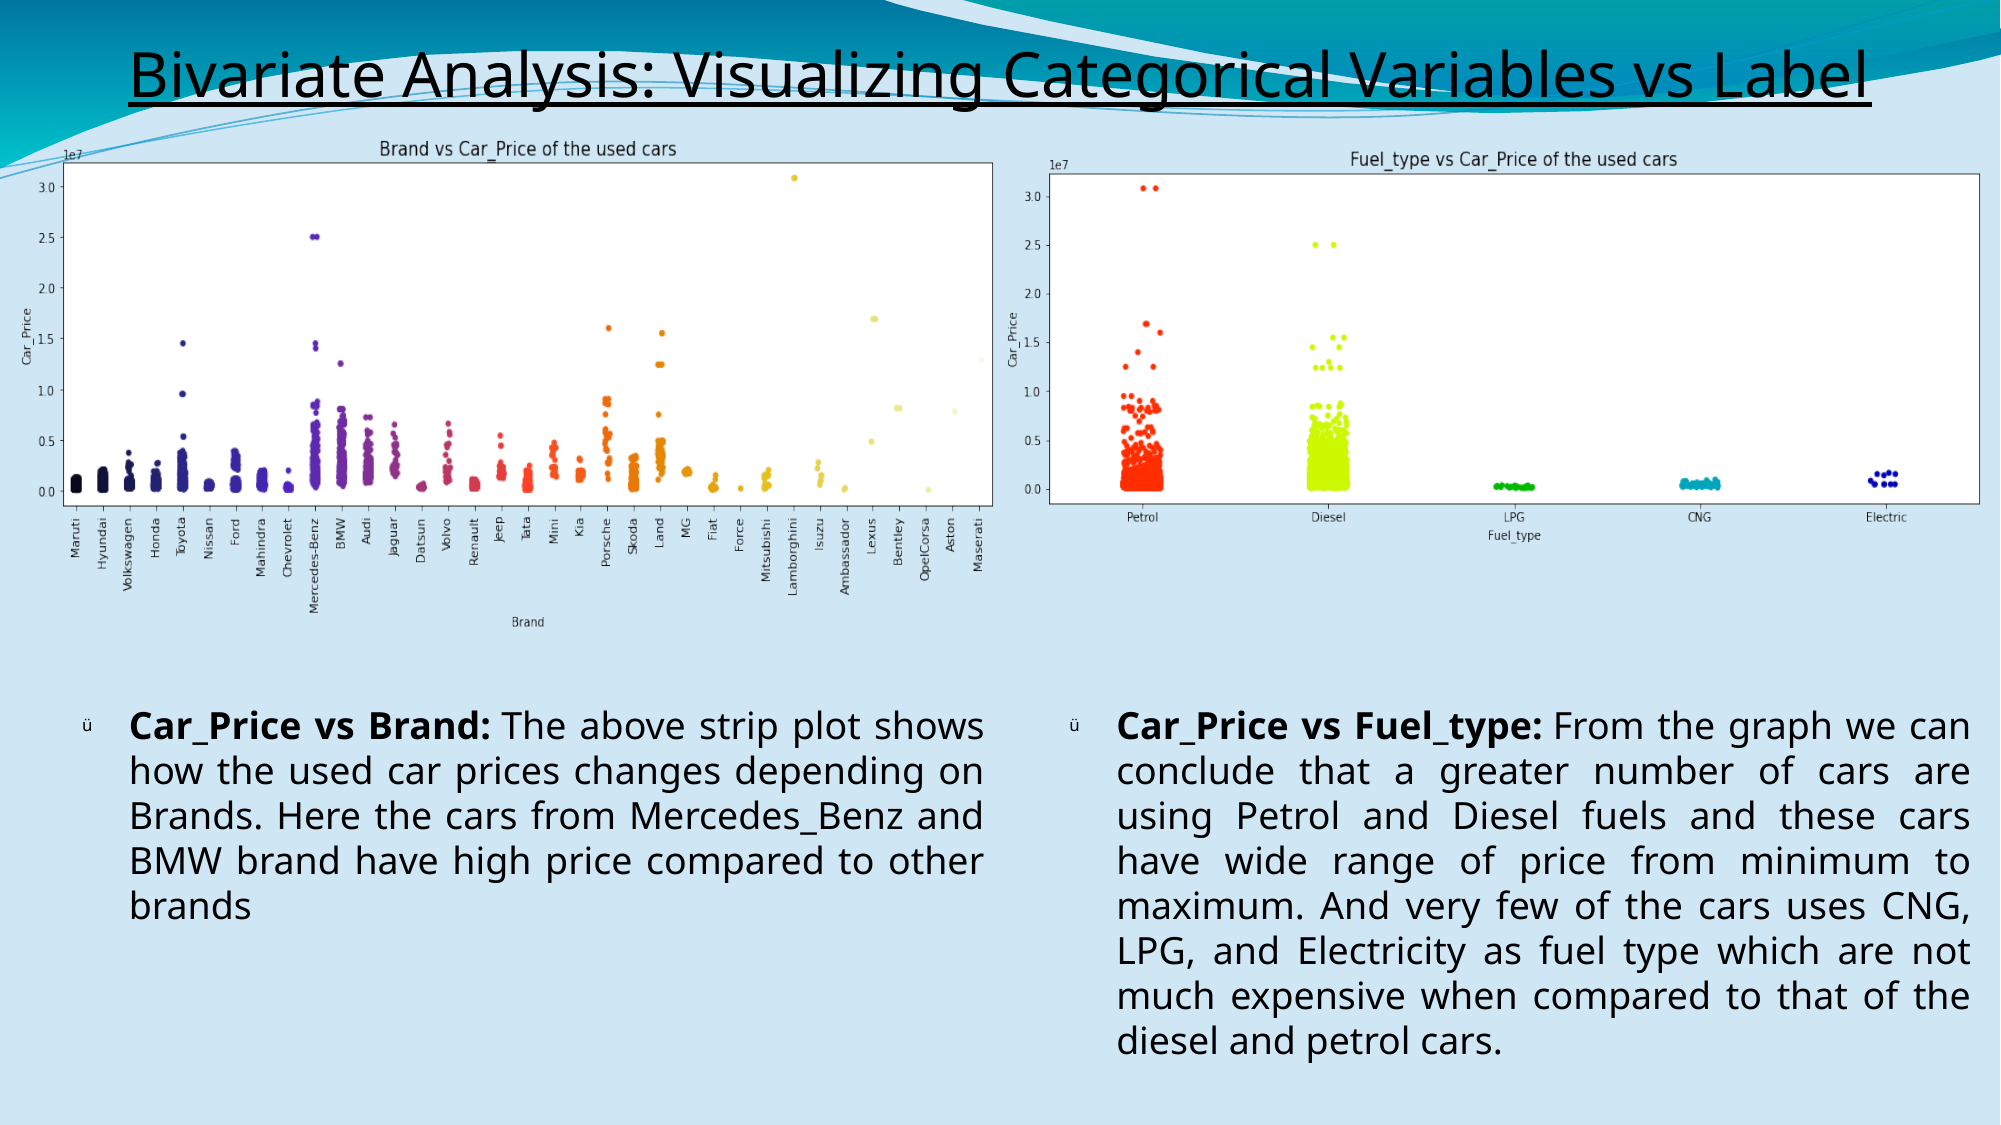

Bivariate Analysis: Visualizing Categorical Variables vs Label
Car_Price vs Brand: The above strip plot shows how the used car prices changes depending on Brands. Here the cars from Mercedes_Benz and BMW brand have high price compared to other brands
Car_Price vs Fuel_type: From the graph we can conclude that a greater number of cars are using Petrol and Diesel fuels and these cars have wide range of price from minimum to maximum. And very few of the cars uses CNG, LPG, and Electricity as fuel type which are not much expensive when compared to that of the diesel and petrol cars.